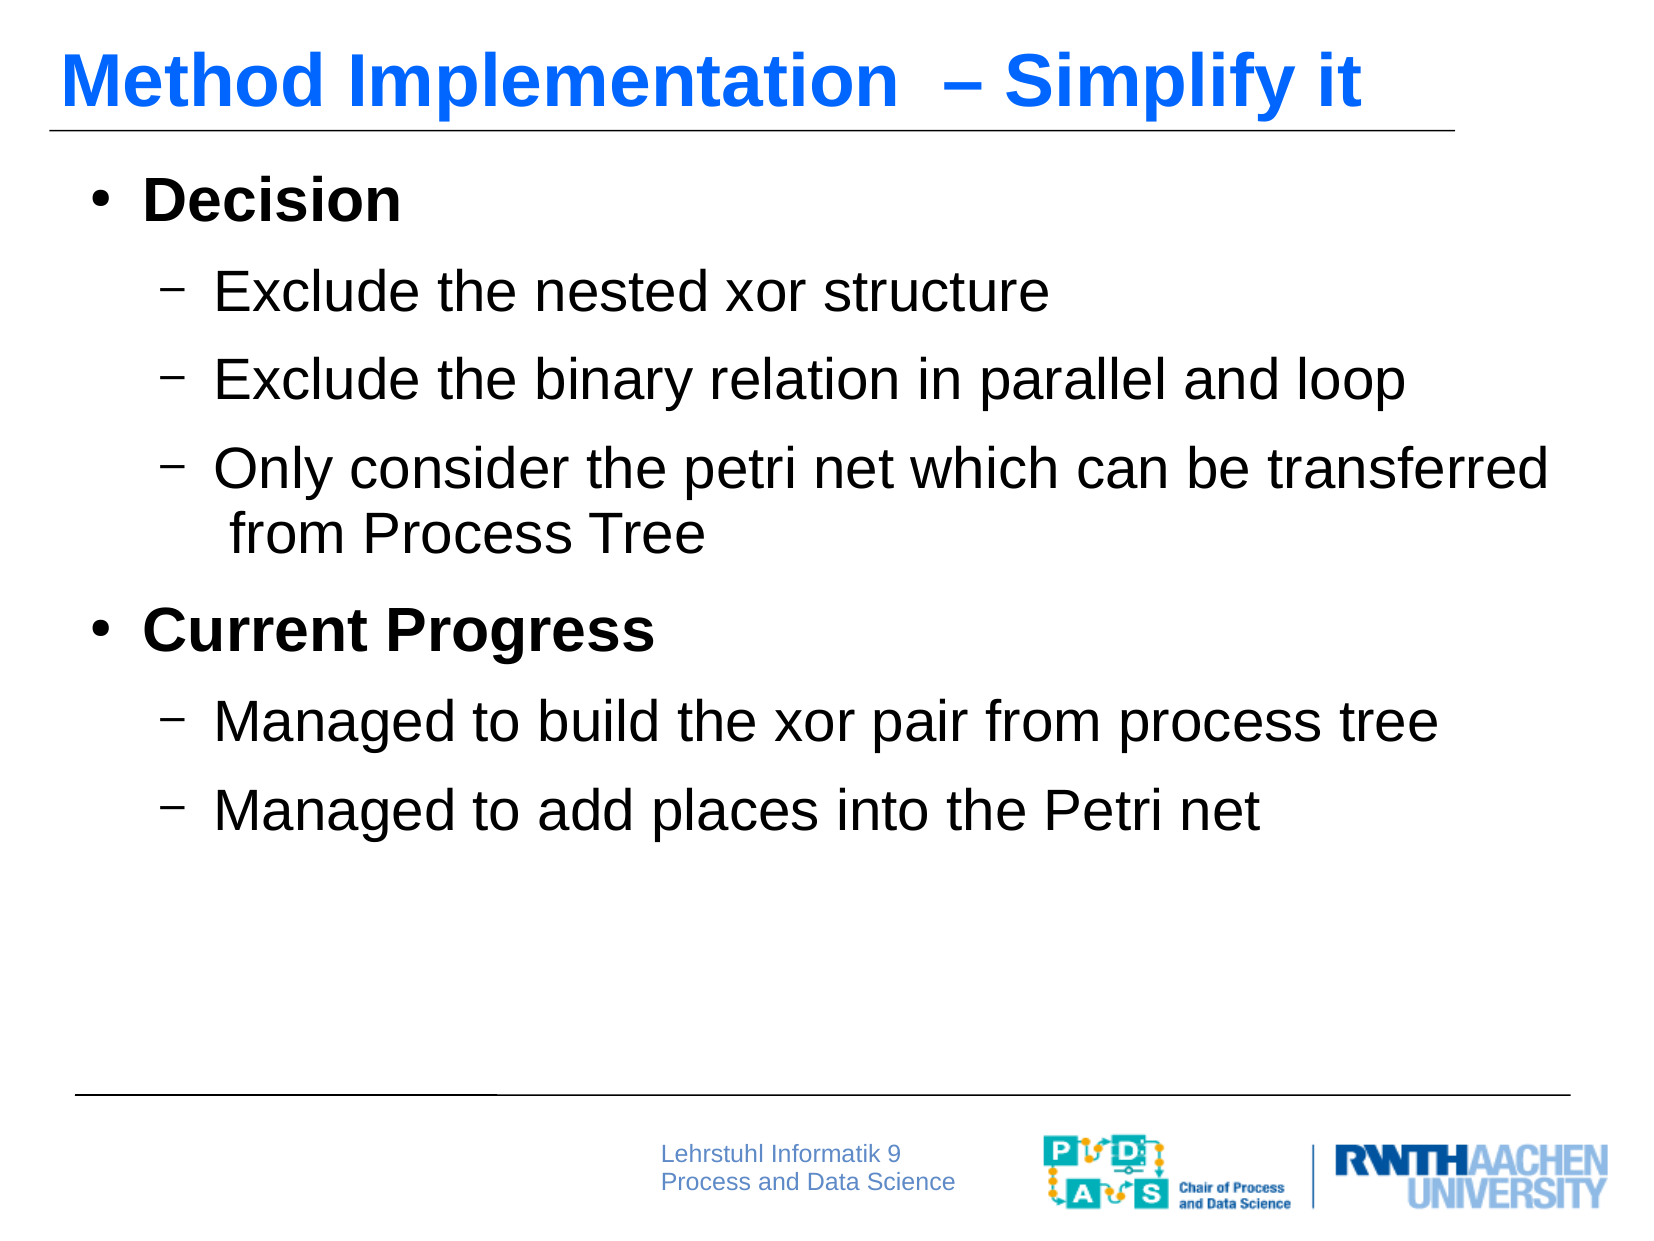

# Method Implementation – Simplify it
Decision
Exclude the nested xor structure
Exclude the binary relation in parallel and loop
Only consider the petri net which can be transferred from Process Tree
Current Progress
Managed to build the xor pair from process tree
Managed to add places into the Petri net